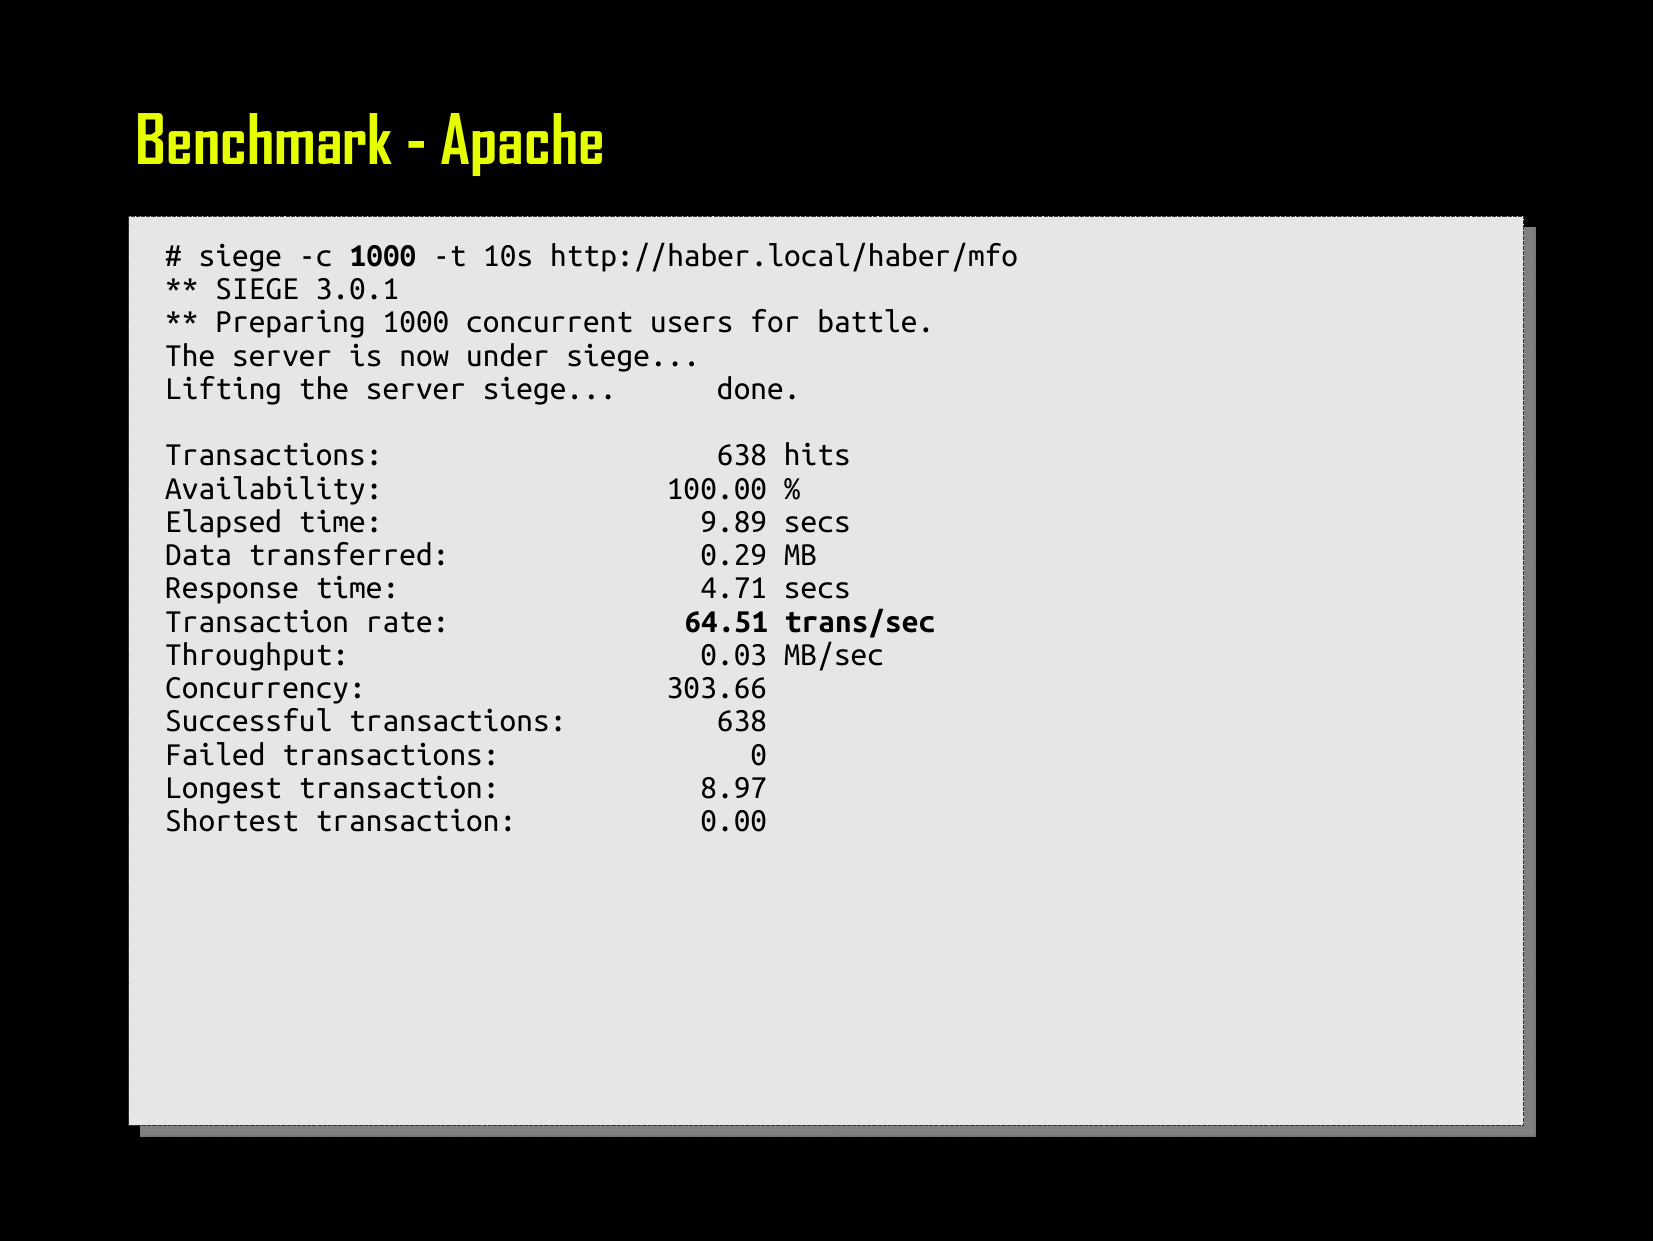

Benchmark - Apache
# siege -c 1000 -t 10s http://haber.local/haber/mfo
** SIEGE 3.0.1
** Preparing 1000 concurrent users for battle.
The server is now under siege...
Lifting the server siege... done.
Transactions: 638 hits
Availability: 100.00 %
Elapsed time: 9.89 secs
Data transferred: 0.29 MB
Response time: 4.71 secs
Transaction rate: 64.51 trans/sec
Throughput: 0.03 MB/sec
Concurrency: 303.66
Successful transactions: 638
Failed transactions: 0
Longest transaction: 8.97
Shortest transaction: 0.00